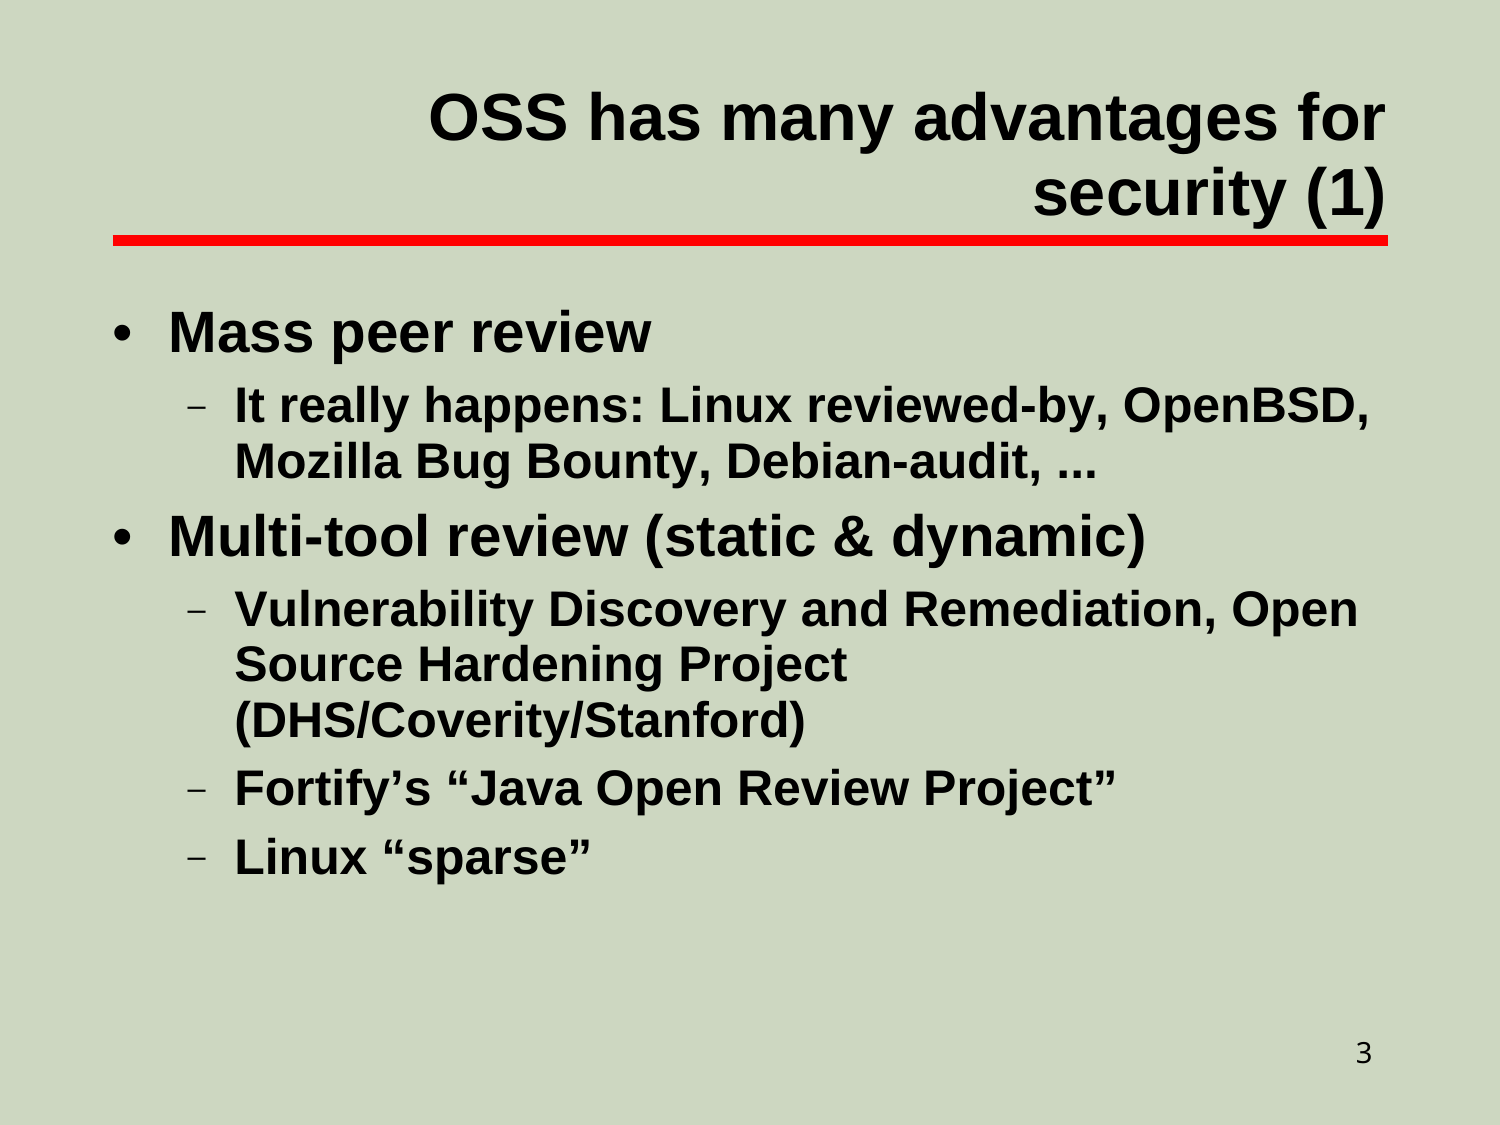

# OSS has many advantages for security (1)
Mass peer review
It really happens: Linux reviewed-by, OpenBSD, Mozilla Bug Bounty, Debian-audit, ...
Multi-tool review (static & dynamic)
Vulnerability Discovery and Remediation, Open Source Hardening Project (DHS/Coverity/Stanford)
Fortify’s “Java Open Review Project”
Linux “sparse”